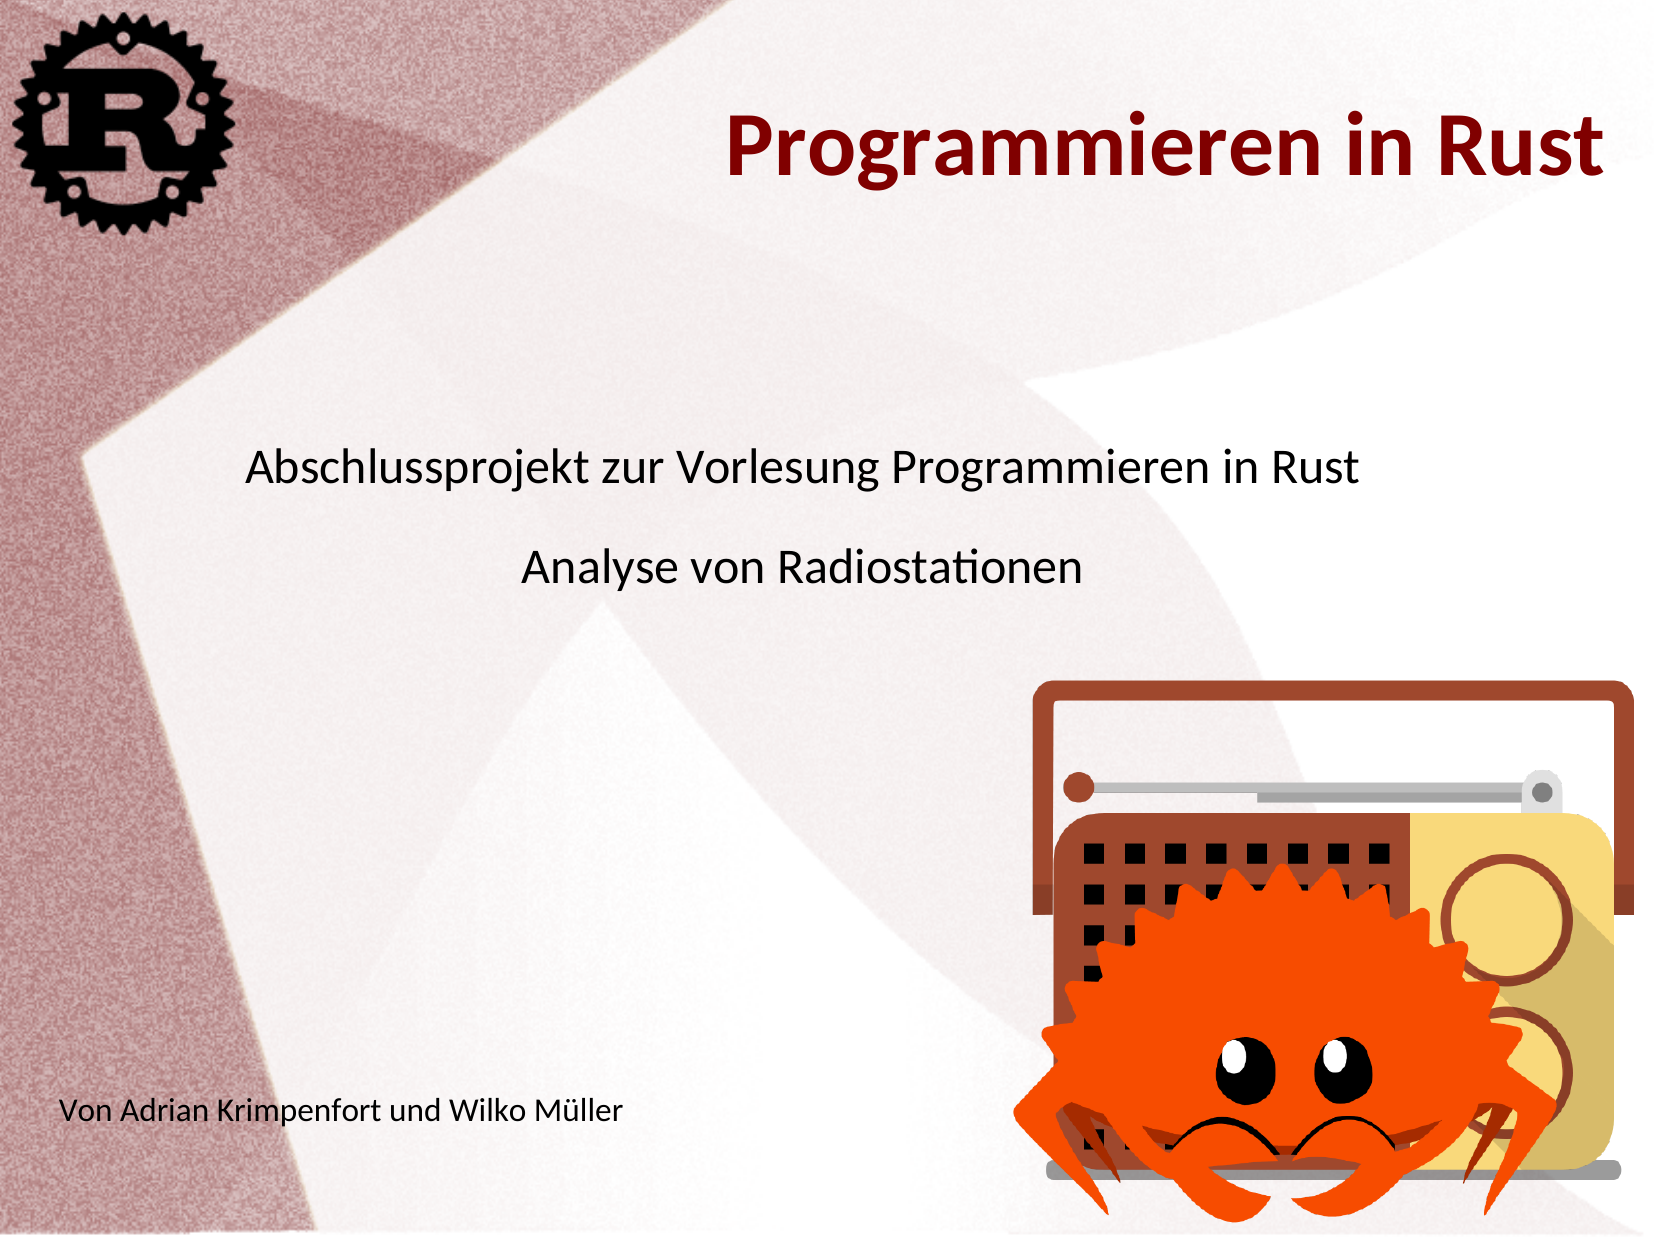

# Programmieren in Rust
Abschlussprojekt zur Vorlesung Programmieren in Rust
Analyse von Radiostationen
Von Adrian Krimpenfort und Wilko Müller